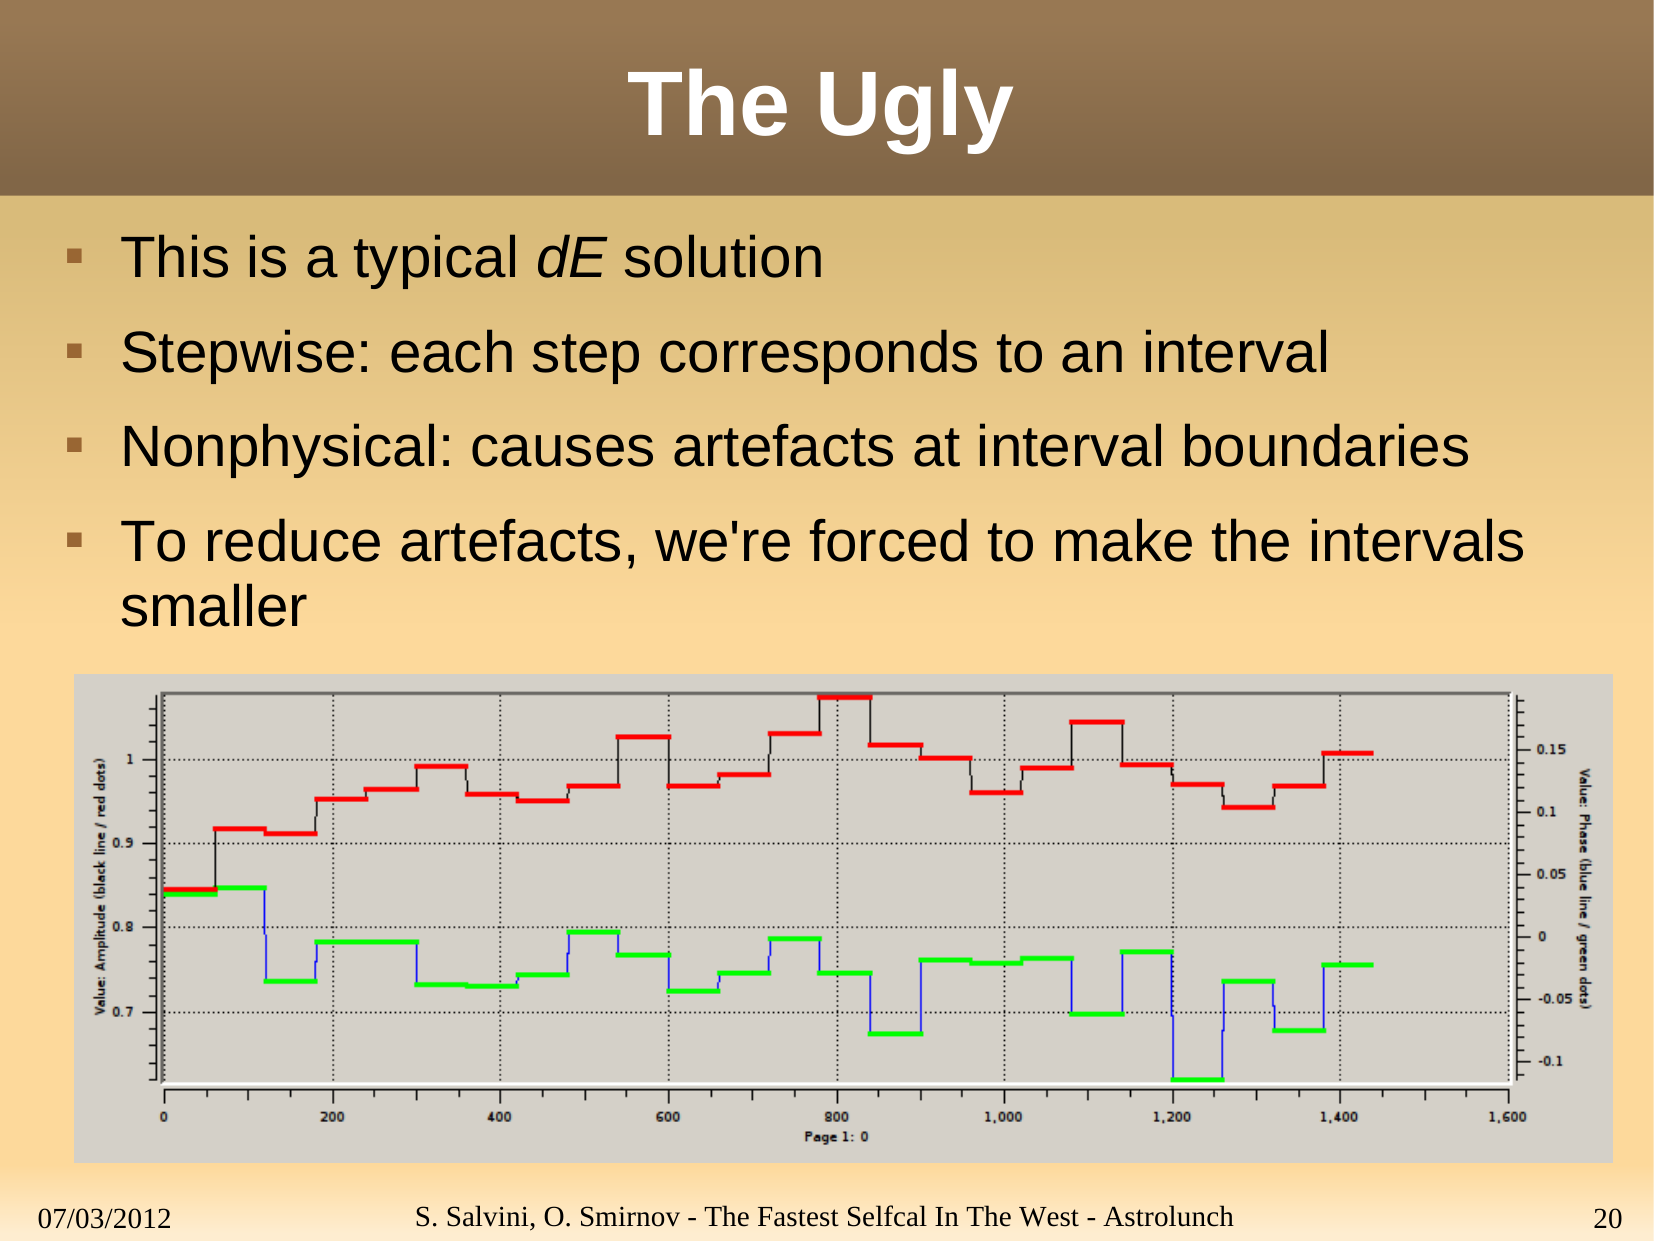

# The Ugly
This is a typical dE solution
Stepwise: each step corresponds to an interval
Nonphysical: causes artefacts at interval boundaries
To reduce artefacts, we're forced to make the intervals smaller
S. Salvini, O. Smirnov - The Fastest Selfcal In The West - Astrolunch
07/03/2012
20